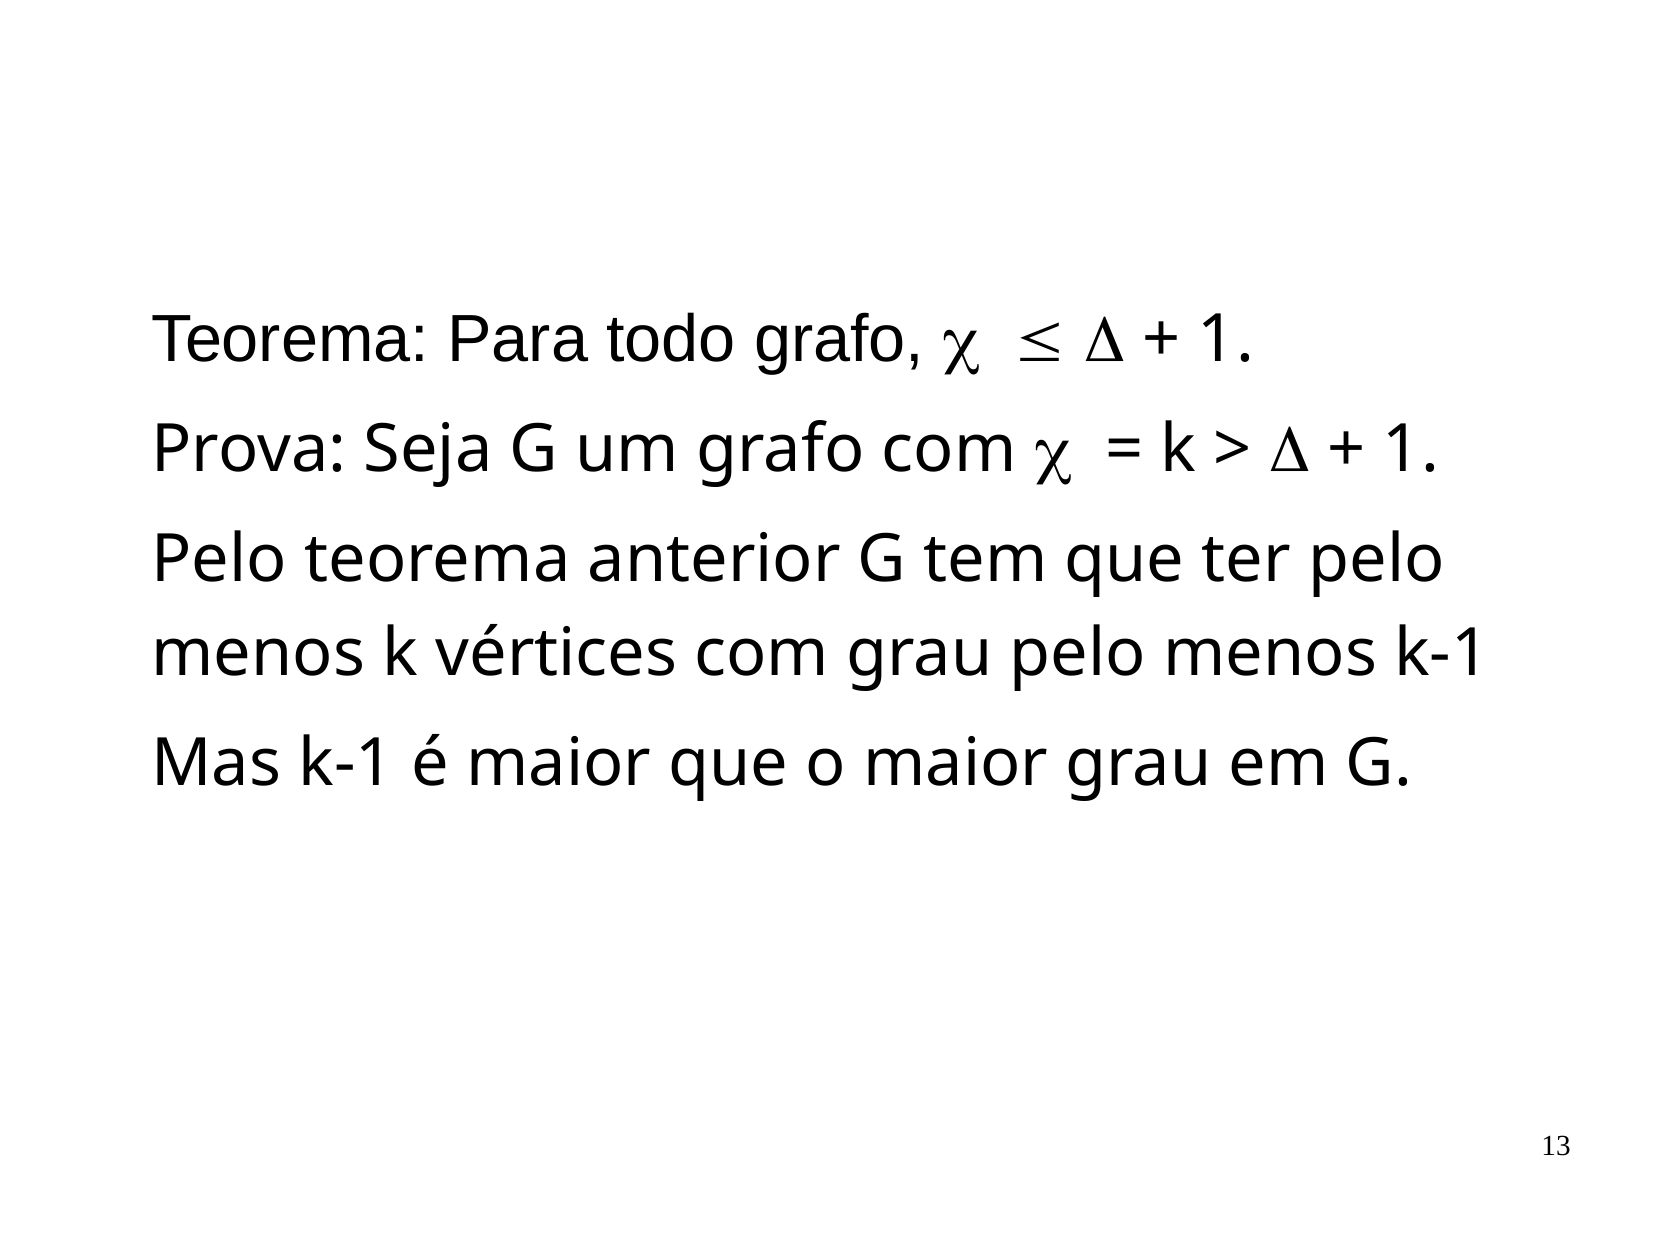

#
Teorema: Para todo grafo,   + 1.
Prova: Seja G um grafo com = k >  + 1.
Pelo teorema anterior G tem que ter pelo menos k vértices com grau pelo menos k-1
Mas k-1 é maior que o maior grau em G.
13